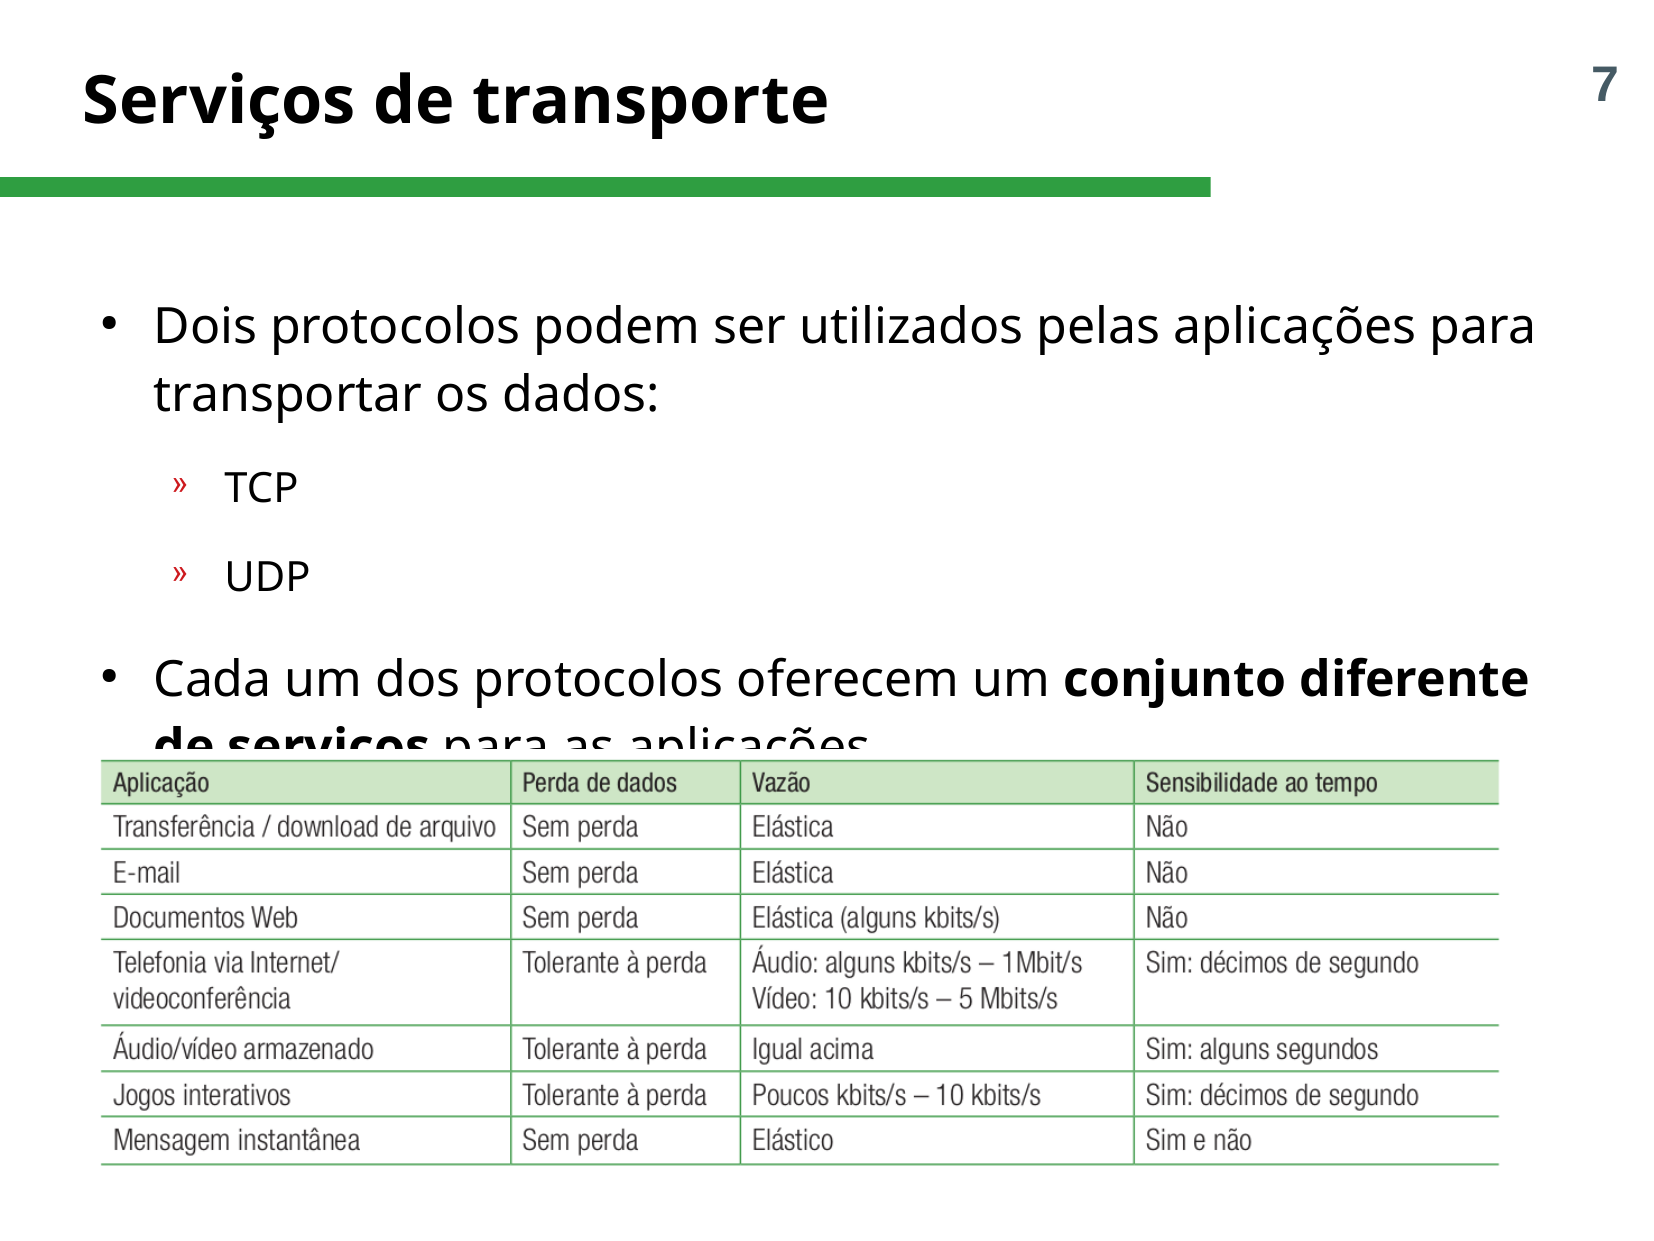

# Serviços de transporte
Dois protocolos podem ser utilizados pelas aplicações para transportar os dados:
TCP
UDP
Cada um dos protocolos oferecem um conjunto diferente de serviços para as aplicações.